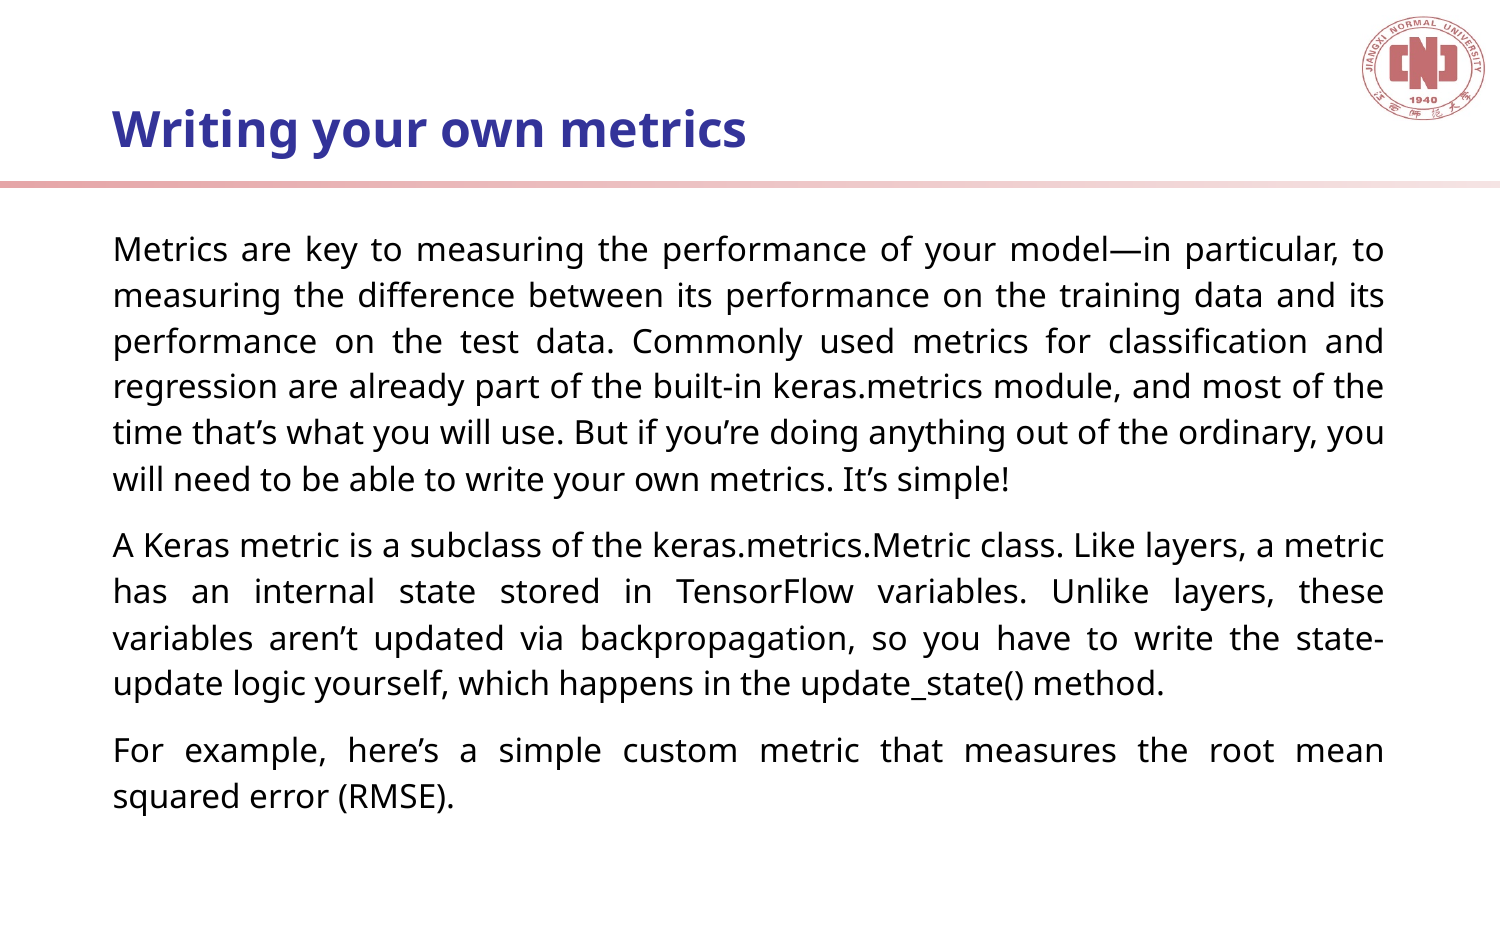

# Writing your own metrics
Metrics are key to measuring the performance of your model—in particular, to measuring the difference between its performance on the training data and its performance on the test data. Commonly used metrics for classification and regression are already part of the built-in keras.metrics module, and most of the time that’s what you will use. But if you’re doing anything out of the ordinary, you will need to be able to write your own metrics. It’s simple!
A Keras metric is a subclass of the keras.metrics.Metric class. Like layers, a metric has an internal state stored in TensorFlow variables. Unlike layers, these variables aren’t updated via backpropagation, so you have to write the state-update logic yourself, which happens in the update_state() method.
For example, here’s a simple custom metric that measures the root mean squared error (RMSE).